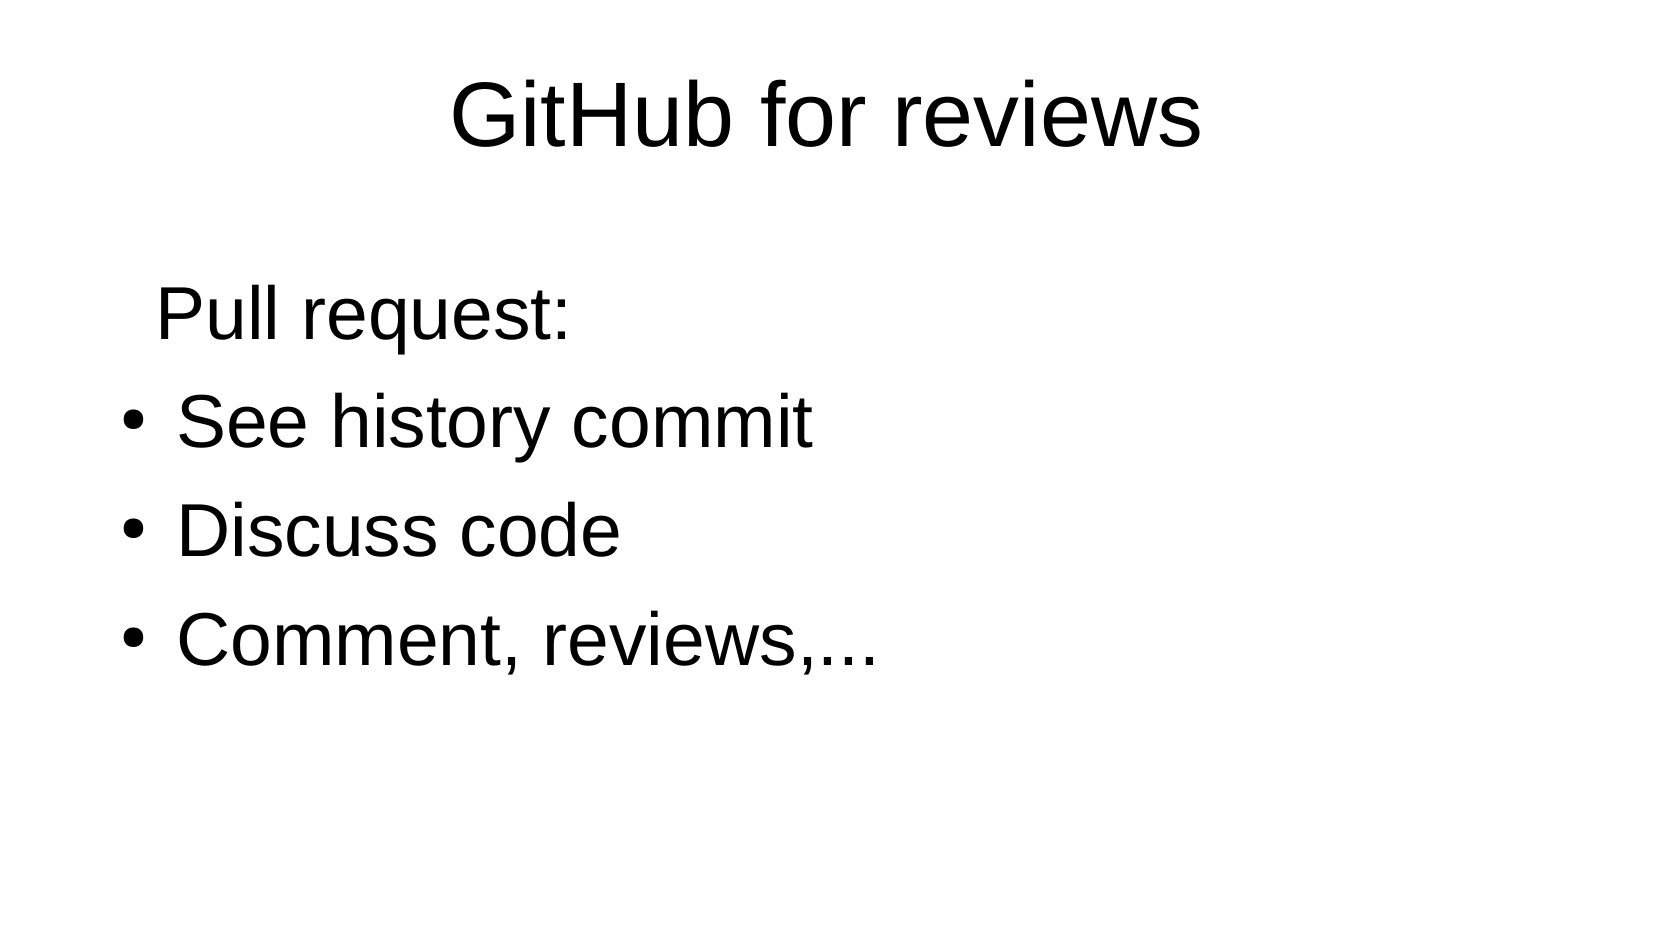

# GitHub for reviews
Pull request:
 See history commit
 Discuss code
 Comment, reviews,...